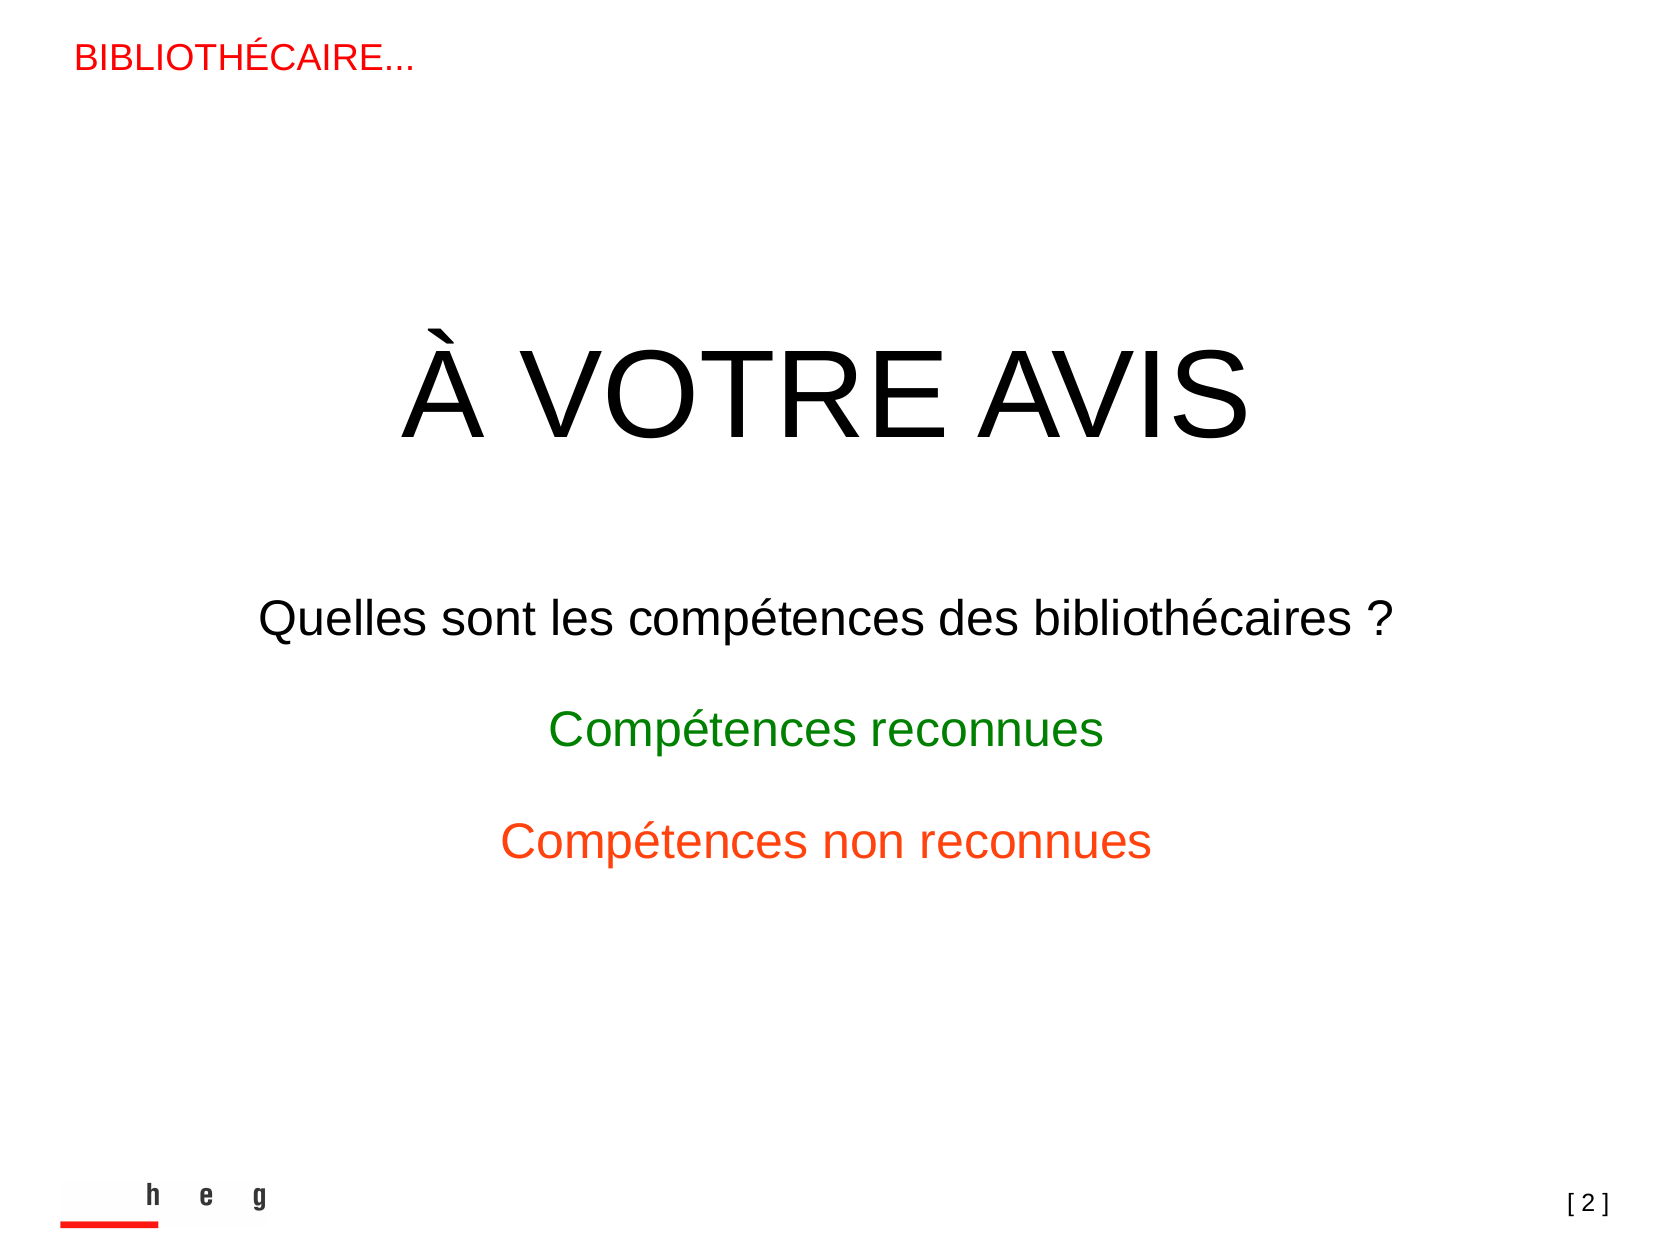

BIBLIOTHÉCAIRE...
À VOTRE AVIS
Quelles sont les compétences des bibliothécaires ?
Compétences reconnues
Compétences non reconnues